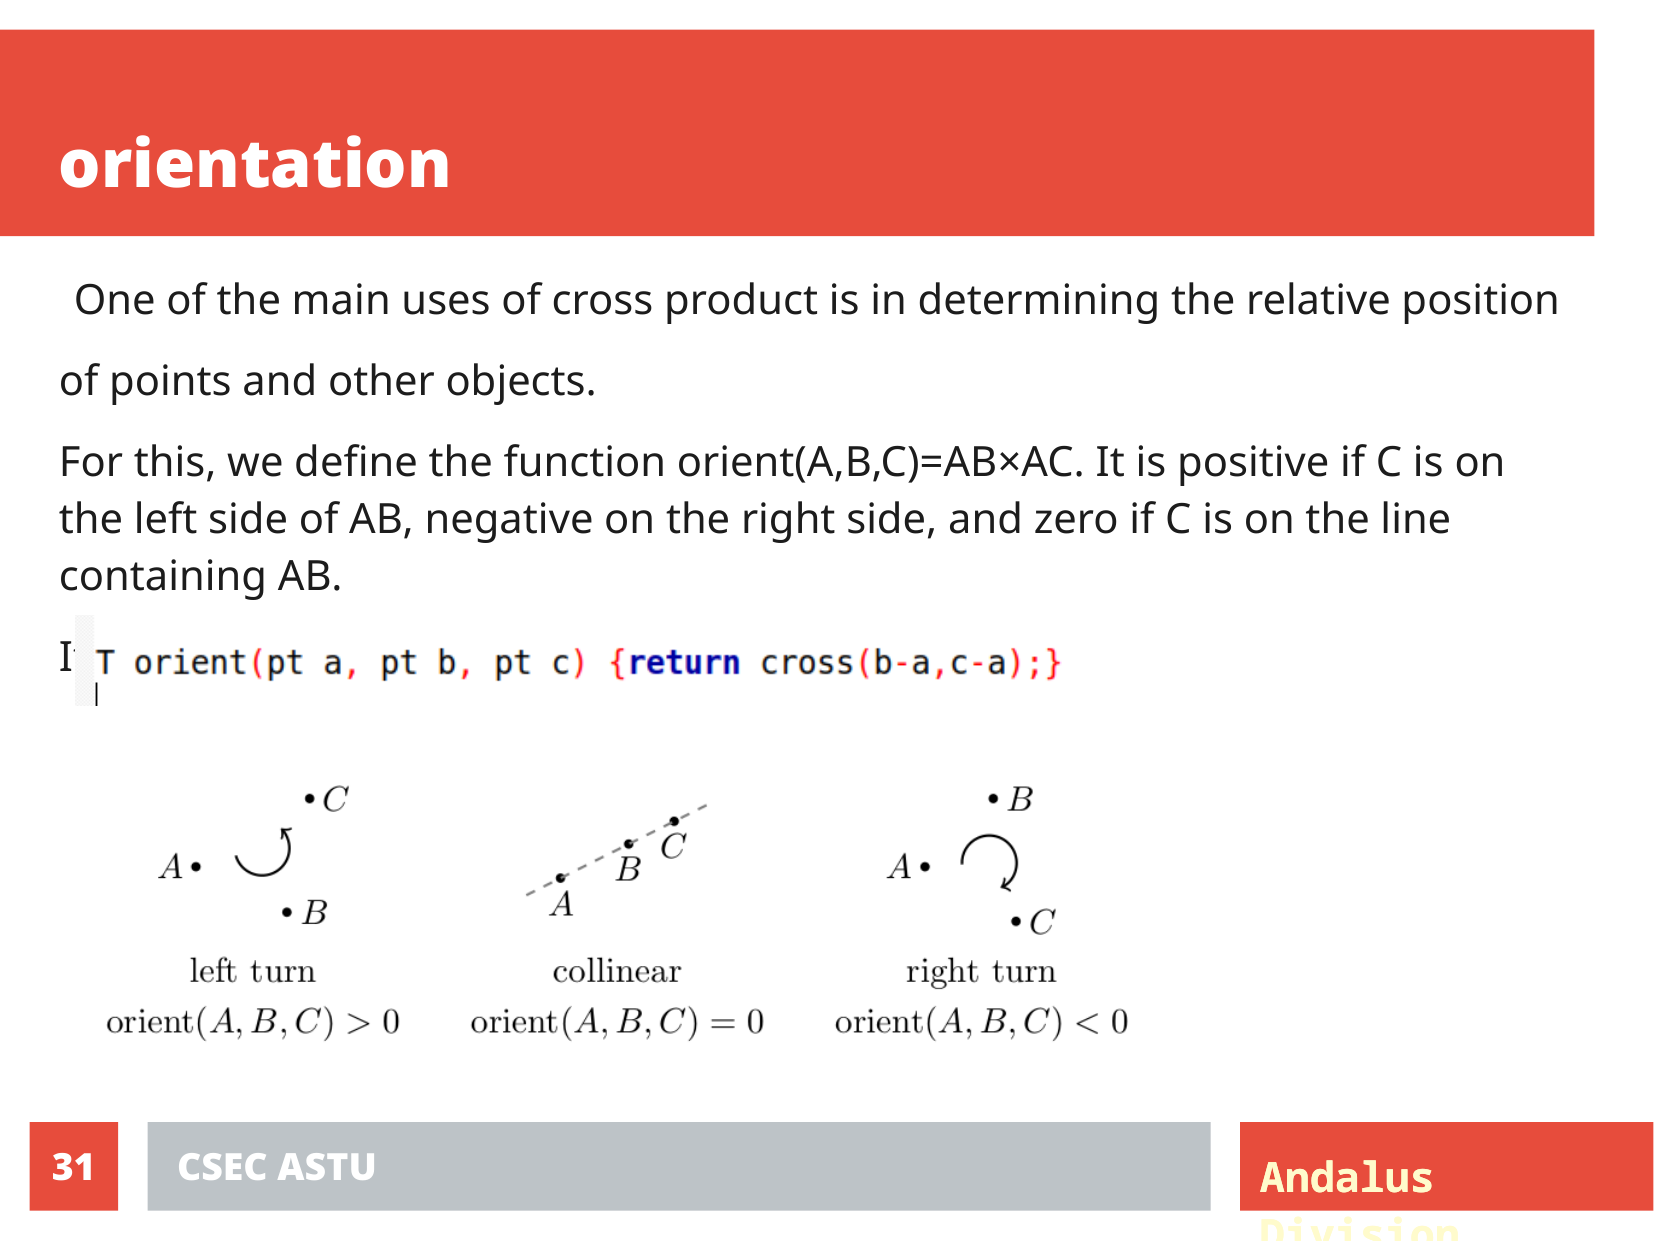

# orientation
One of the main uses of cross product is in determining the relative position
of points and other objects.
For this, we define the function orient(A,B,C)=AB×AC. It is positive if C is on the left side of AB, negative on the right side, and zero if C is on the line containing AB.
It is straightforward to implement:
31
CSEC ASTU
Andalus Division
Andalus Division